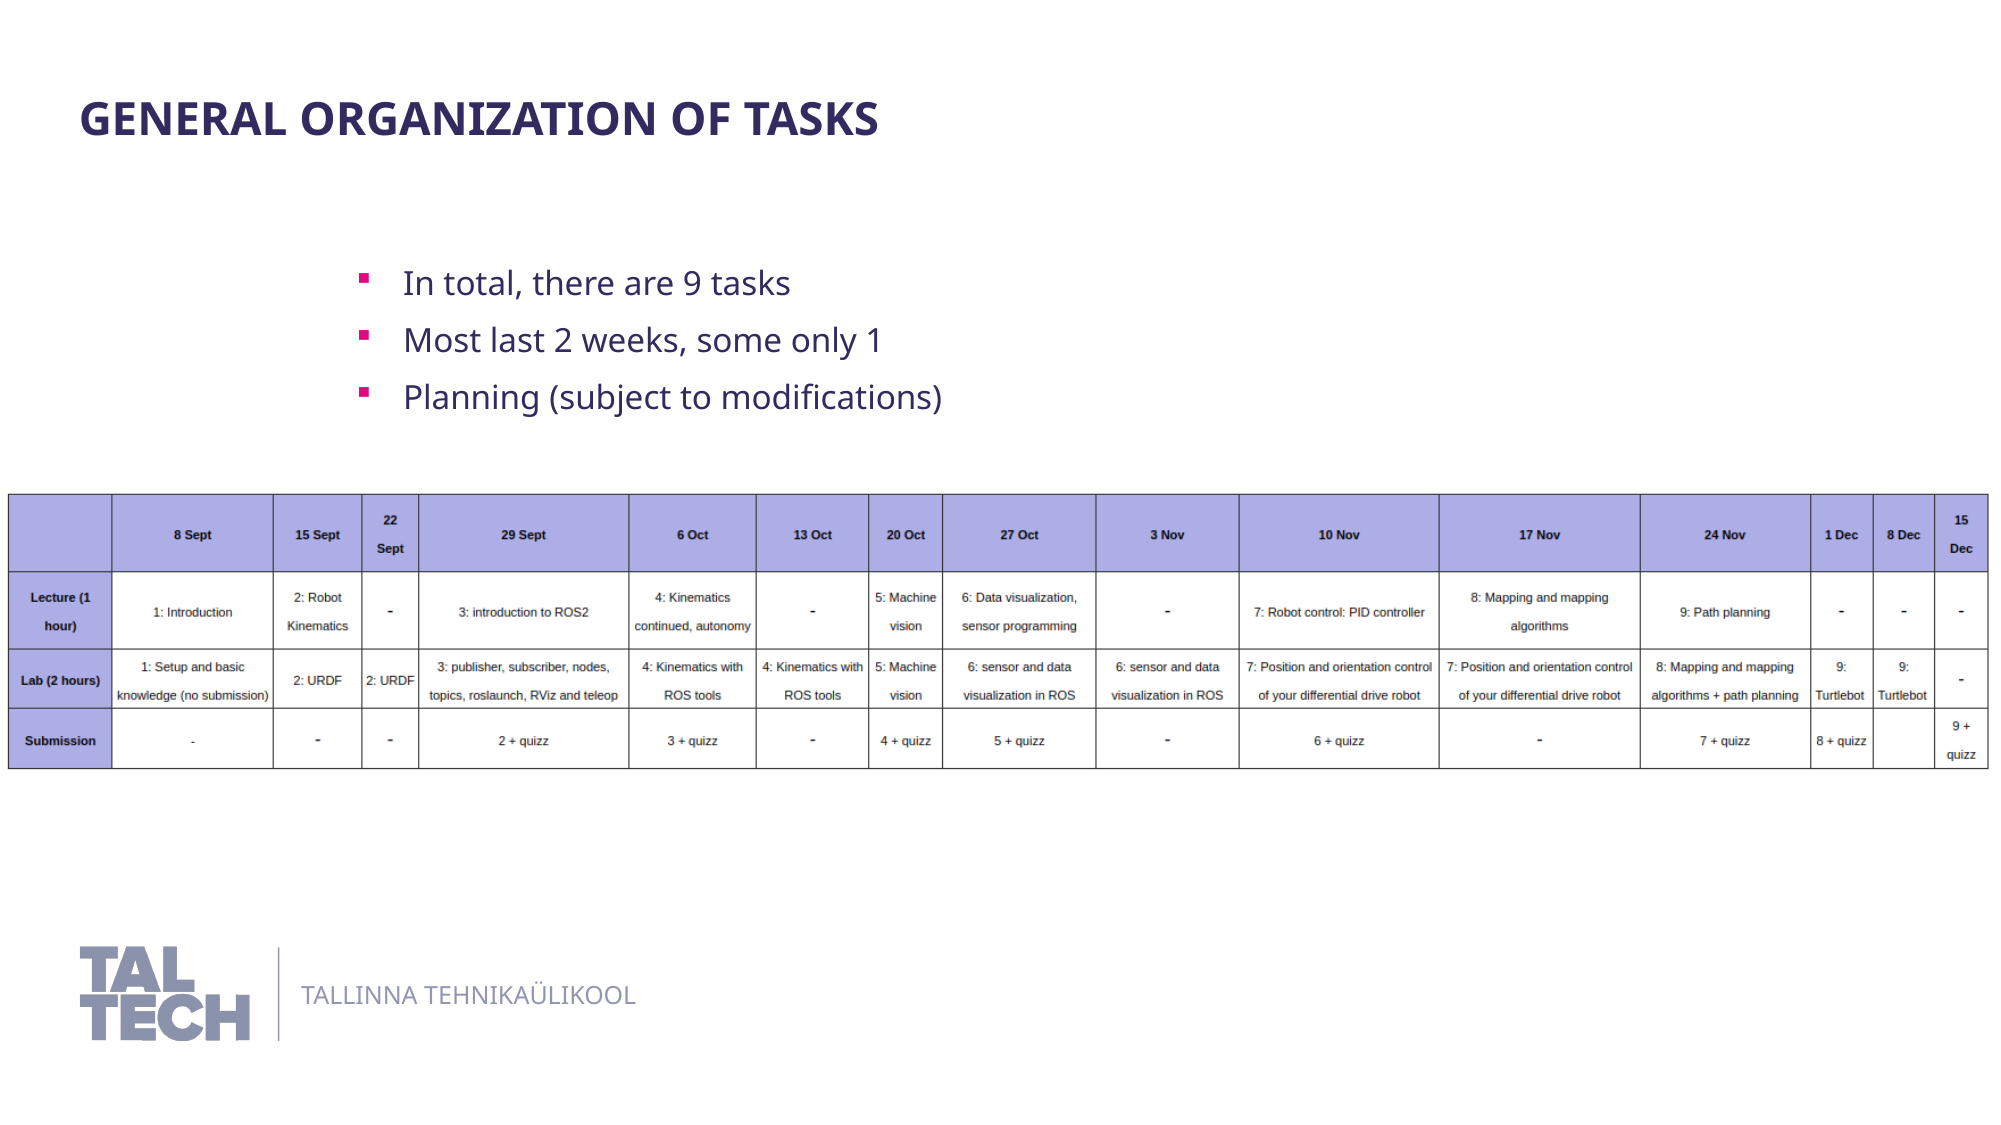

General organization of tasks
In total, there are 9 tasks
Most last 2 weeks, some only 1
Planning (subject to modifications)